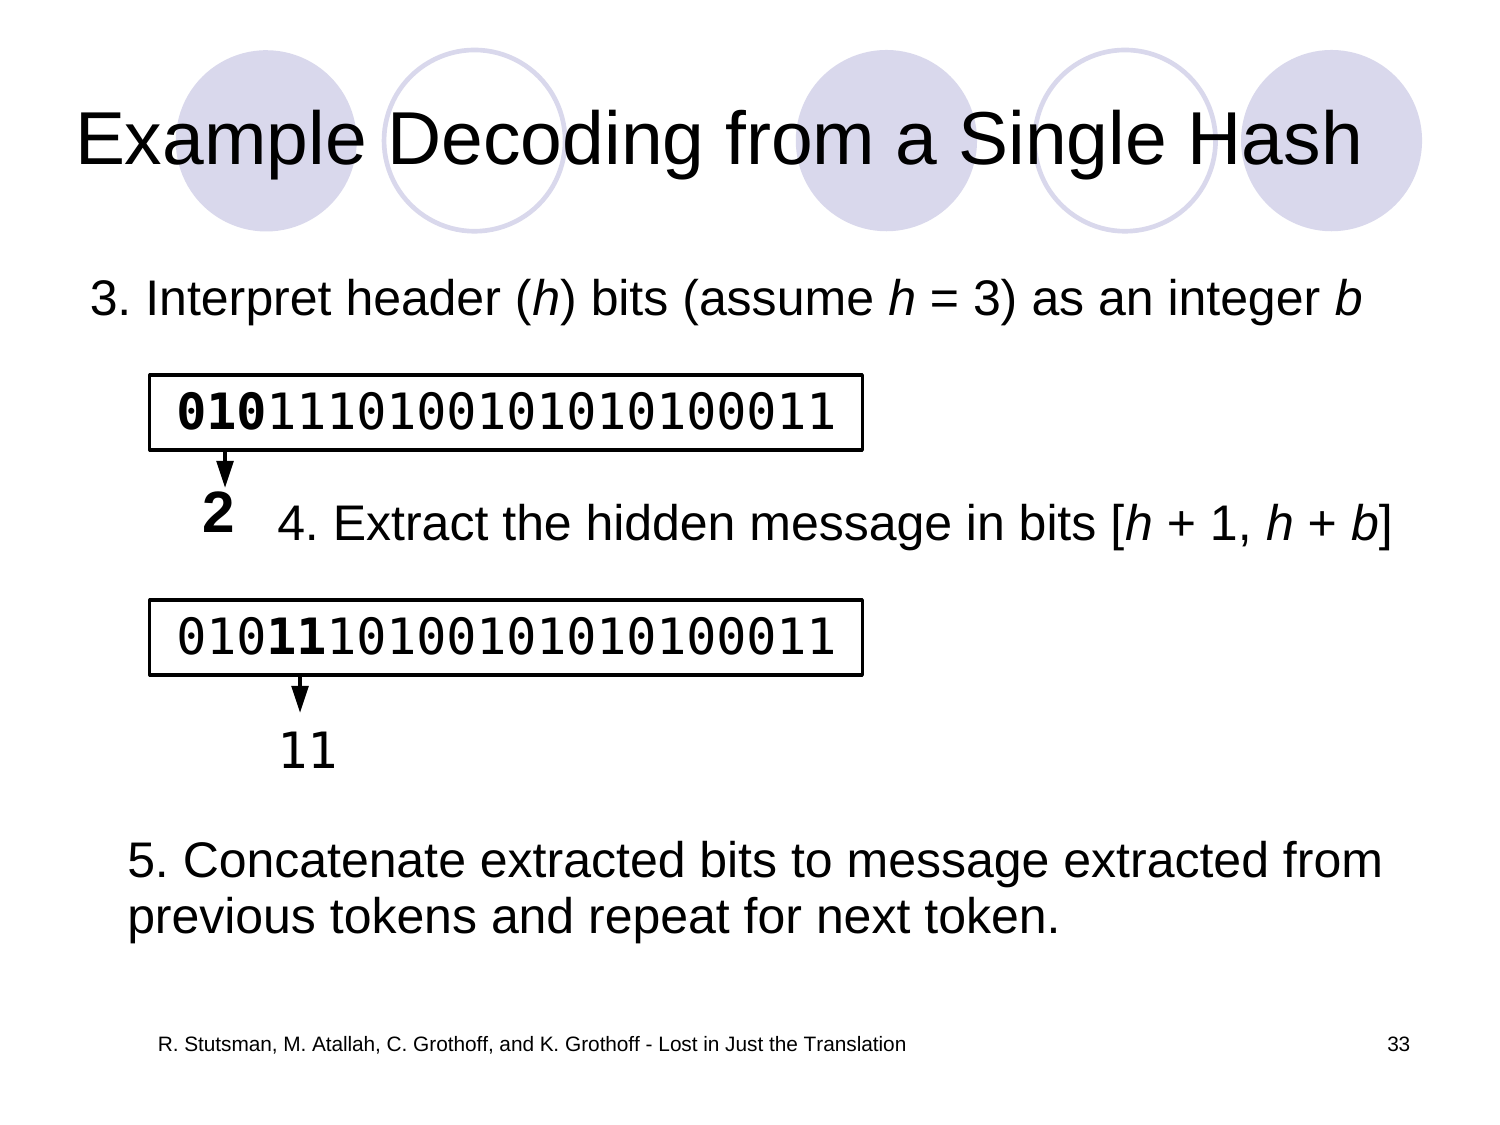

# Example Decoding from a Single Hash
3. Interpret header (h) bits (assume h = 3) as an integer b
0101110100101010100011
2
4. Extract the hidden message in bits [h + 1, h + b]
0101110100101010100011
11
5. Concatenate extracted bits to message extracted from previous tokens and repeat for next token.
R. Stutsman, M. Atallah, C. Grothoff, and K. Grothoff - Lost in Just the Translation
33